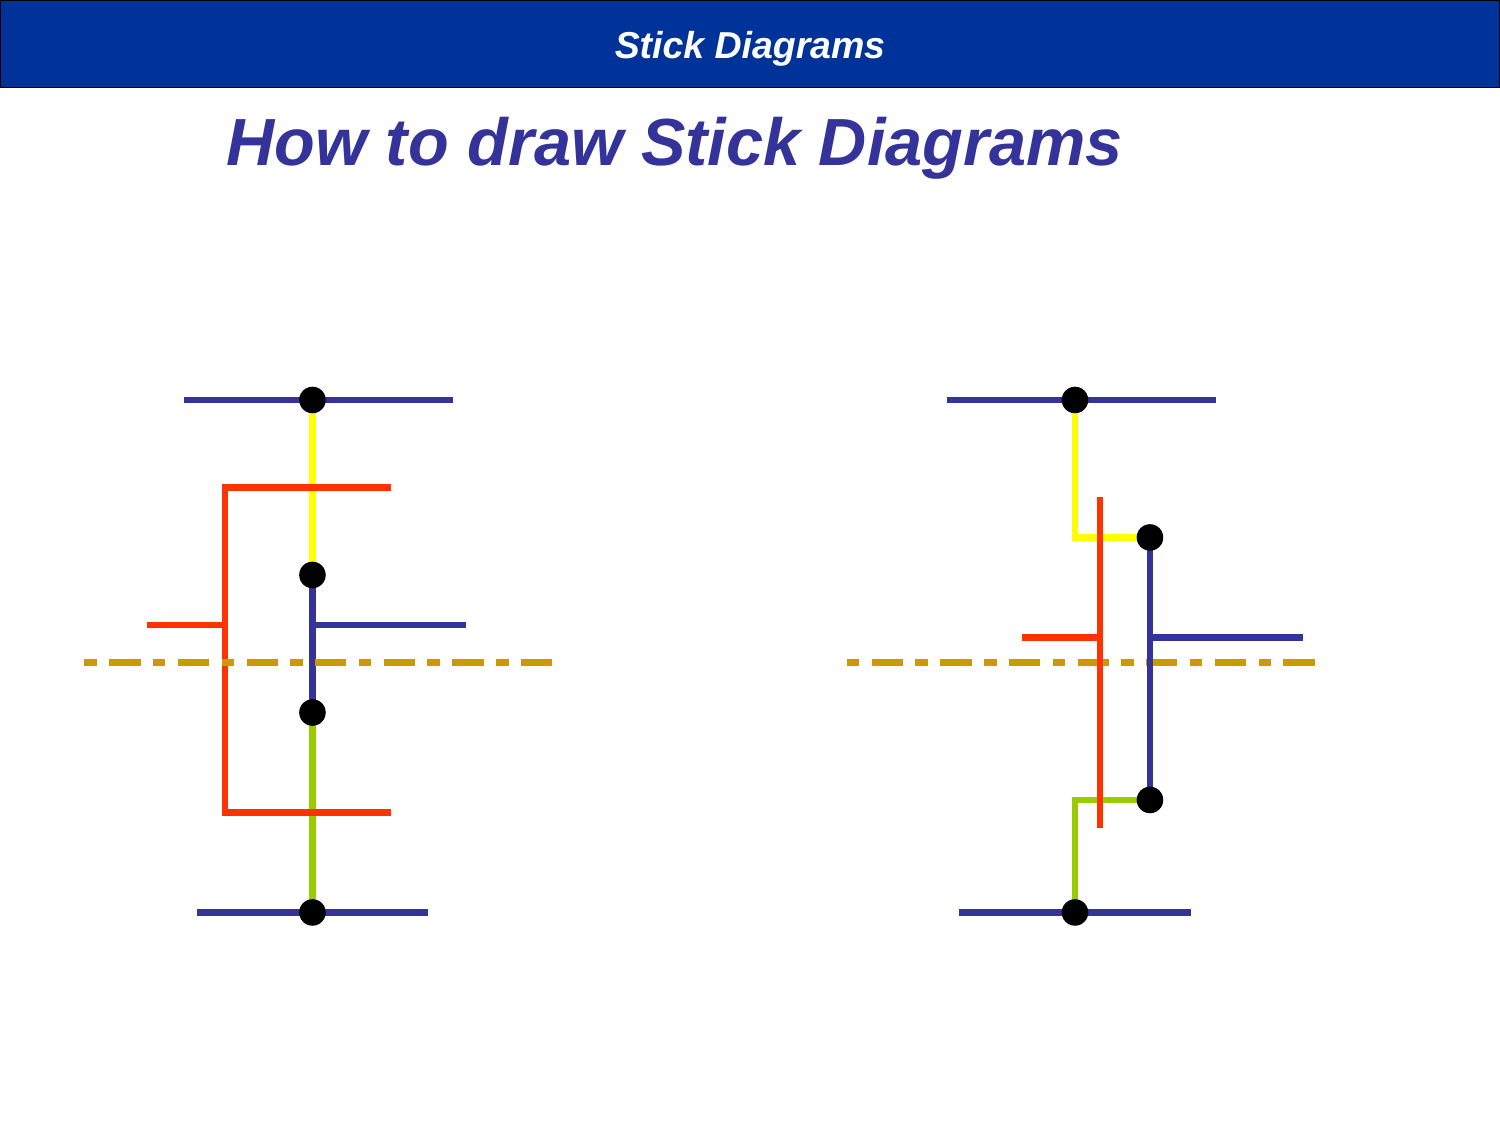

Stick Diagrams
# How to draw Stick Diagrams